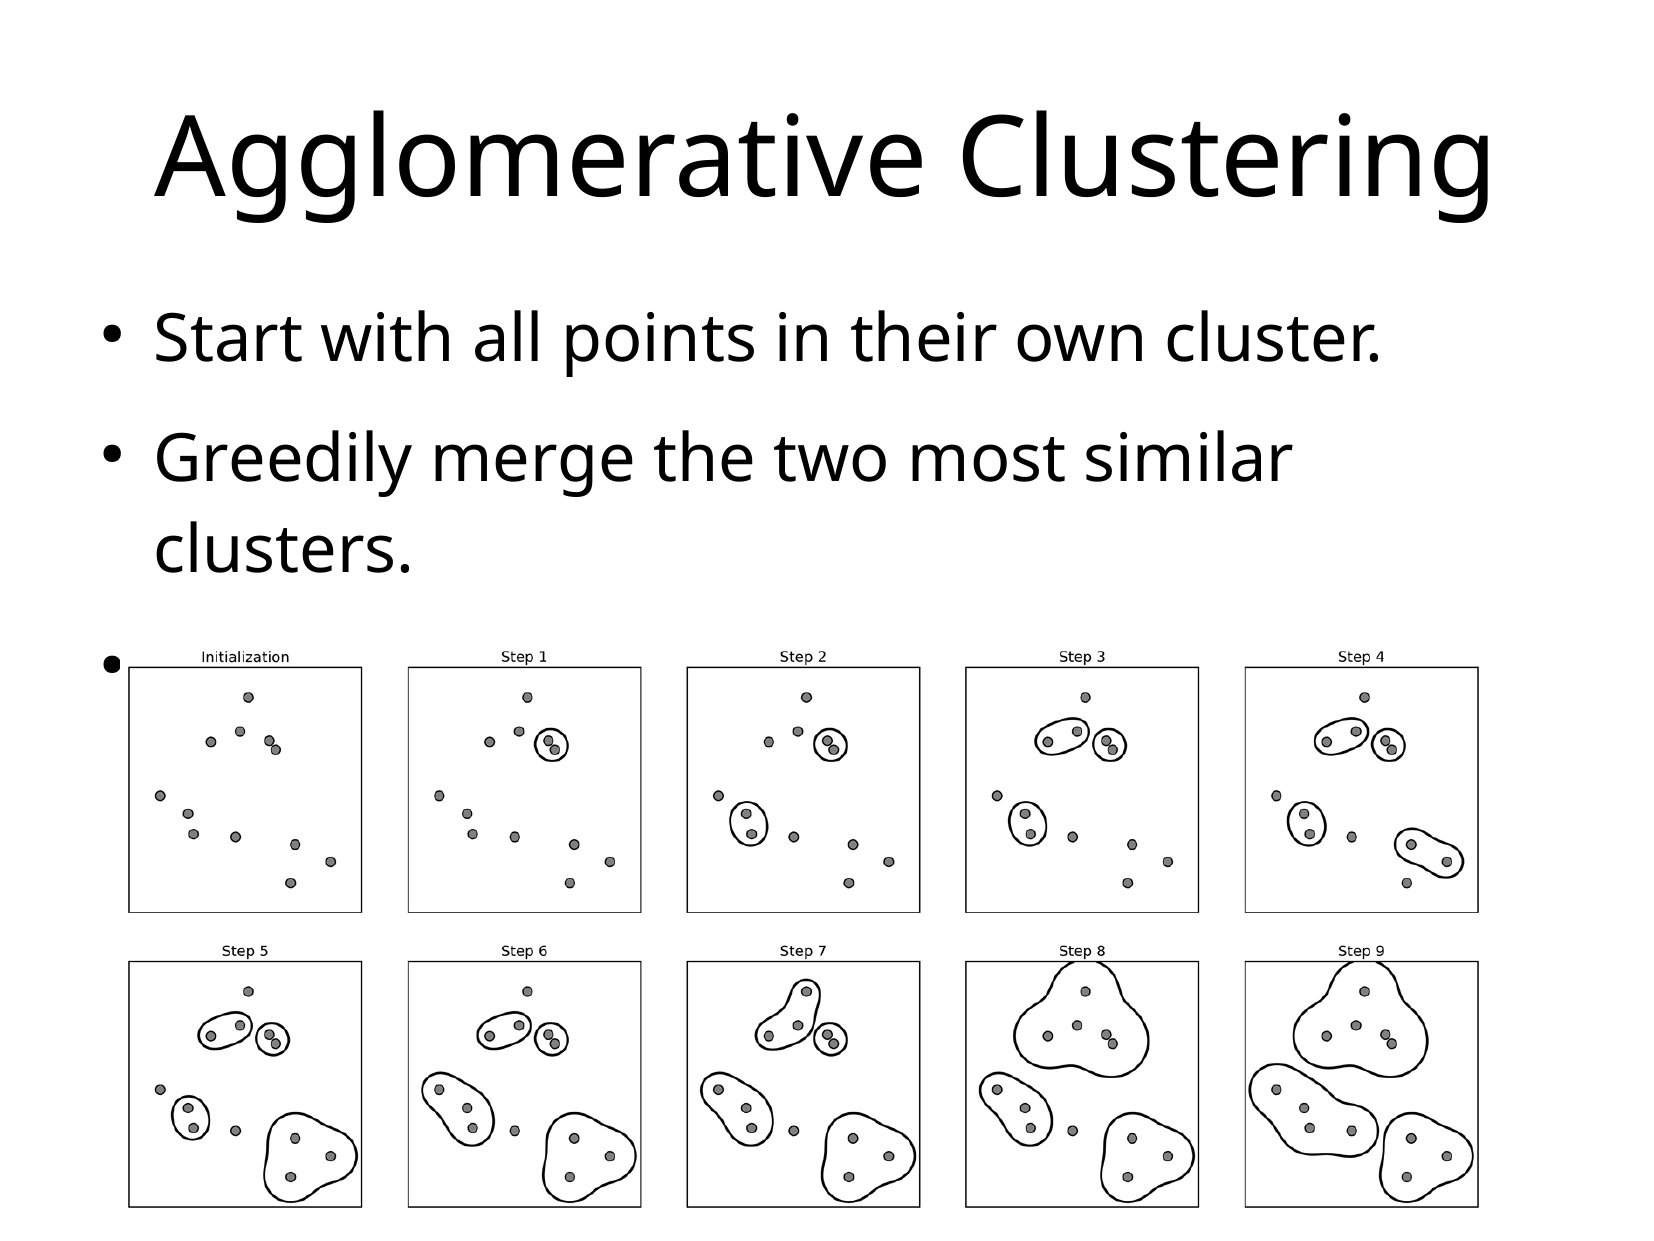

# Agglomerative Clustering
Start with all points in their own cluster.
Greedily merge the two most similar clusters.
Creates a hierarchical clustering from with cluster sizes from n_samples to single cluster.